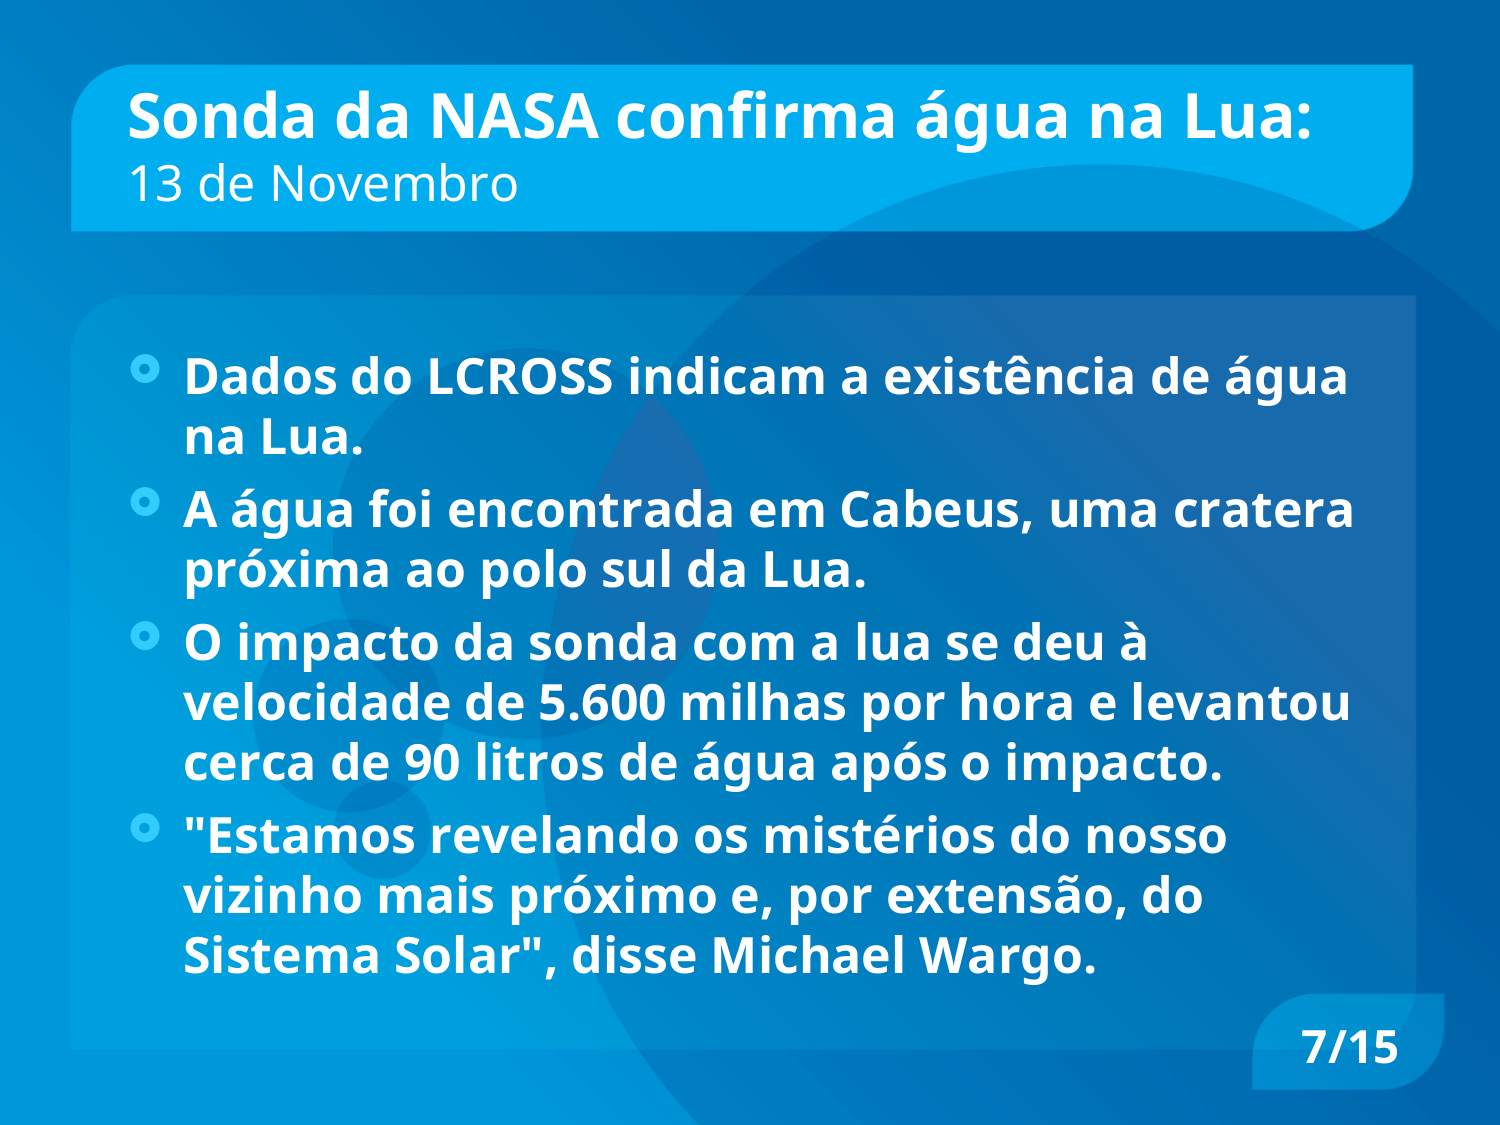

# Sonda da NASA confirma água na Lua: 13 de Novembro
Dados do LCROSS indicam a existência de água na Lua.
A água foi encontrada em Cabeus, uma cratera próxima ao polo sul da Lua.
O impacto da sonda com a lua se deu à velocidade de 5.600 milhas por hora e levantou cerca de 90 litros de água após o impacto.
"Estamos revelando os mistérios do nosso vizinho mais próximo e, por extensão, do Sistema Solar", disse Michael Wargo.
7/15